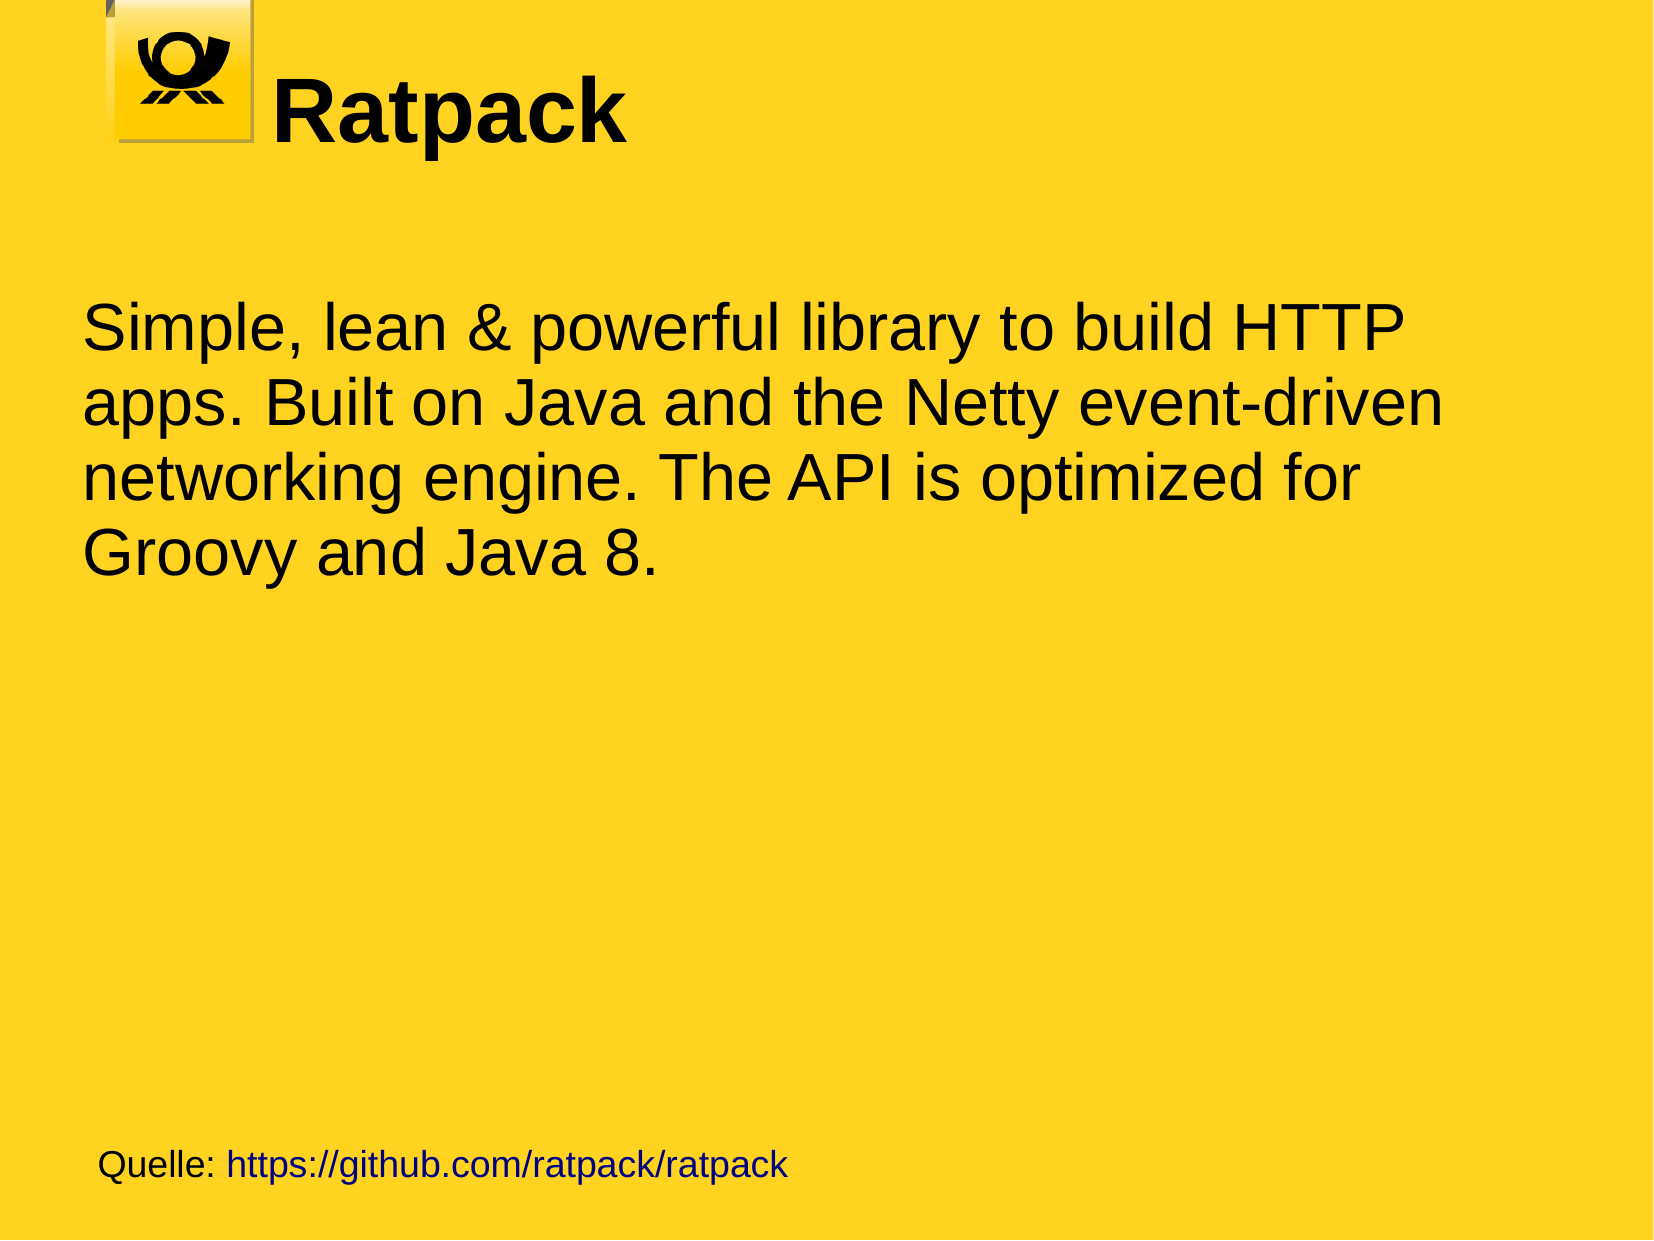

# Ratpack
Simple, lean & powerful library to build HTTP apps. Built on Java and the Netty event-driven networking engine. The API is optimized for Groovy and Java 8.
Quelle: https://github.com/ratpack/ratpack